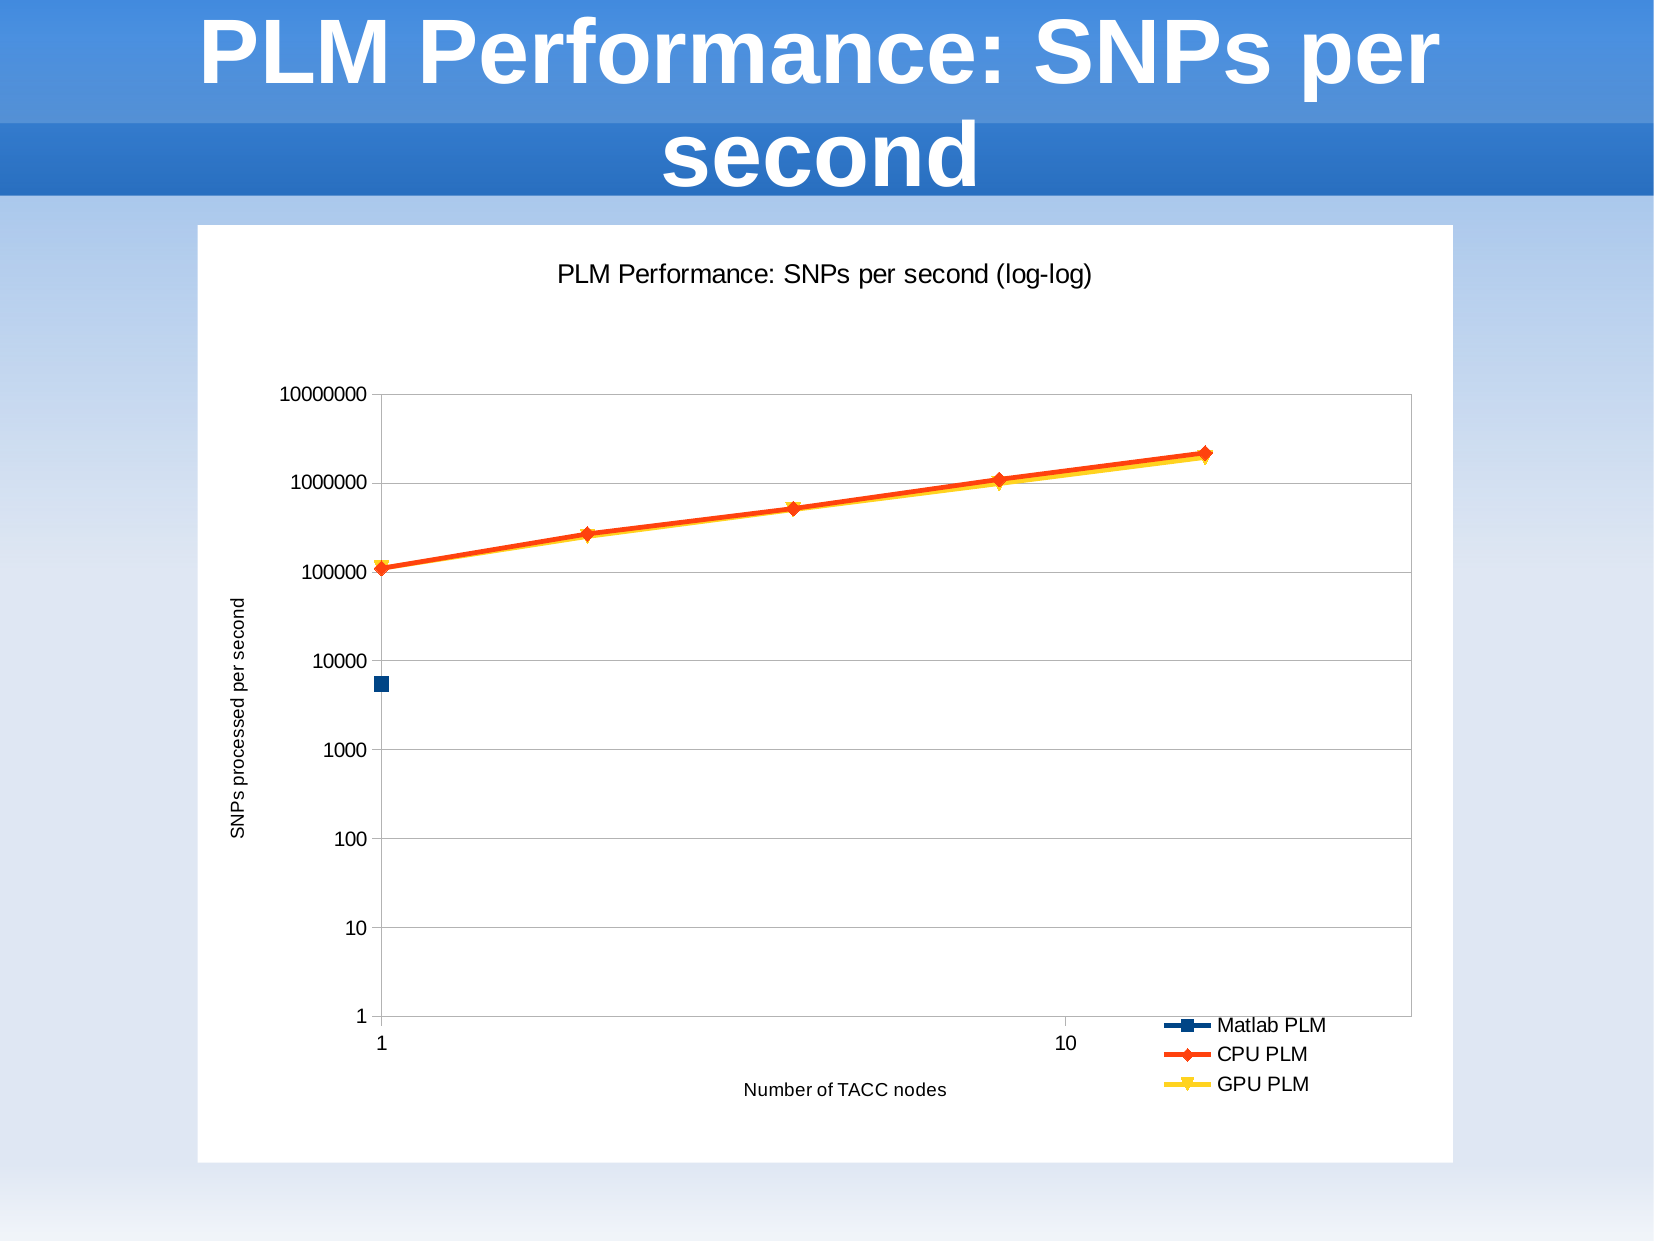

# PLM Performance: SNPs per second
### Chart: PLM Performance: SNPs per second (log-log)
| Category | Matlab PLM | CPU PLM | GPU PLM |
|---|---|---|---|